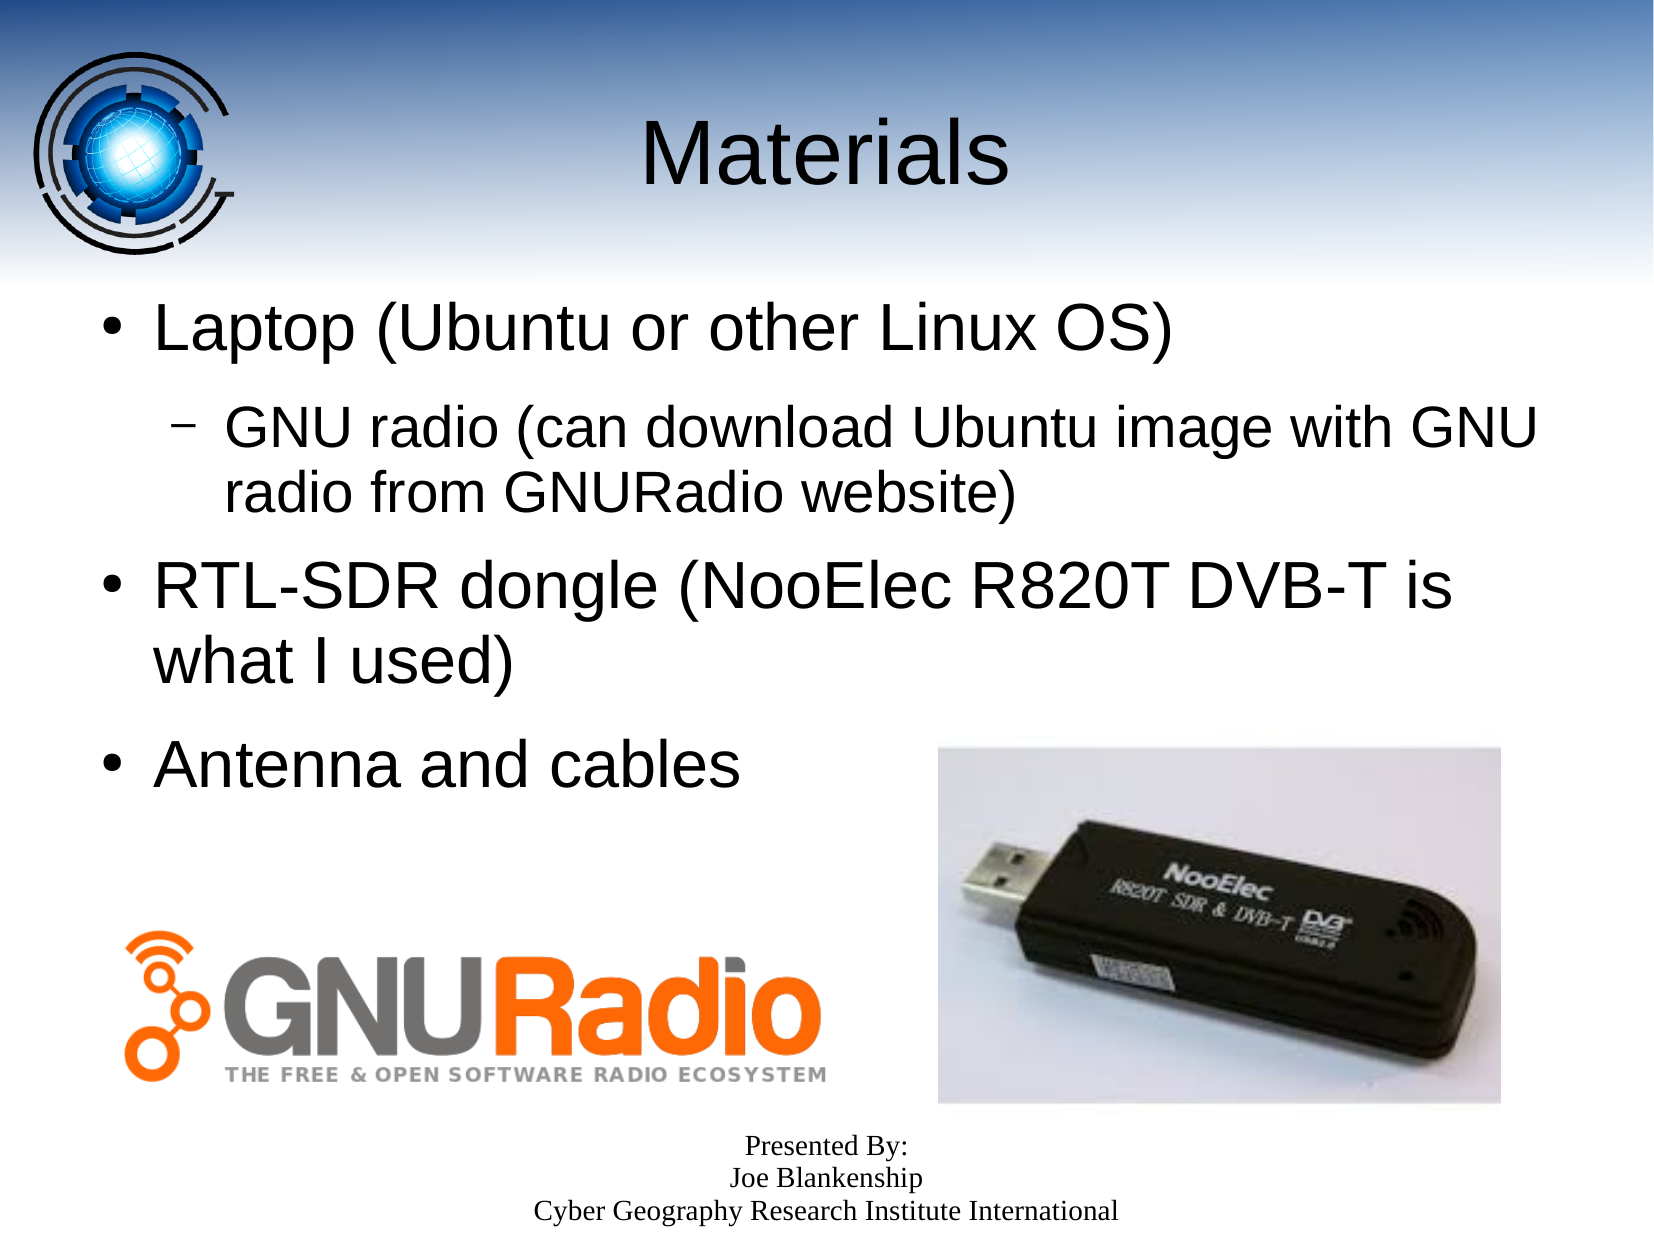

# Materials
Laptop (Ubuntu or other Linux OS)
GNU radio (can download Ubuntu image with GNU radio from GNURadio website)
RTL-SDR dongle (NooElec R820T DVB-T is what I used)
Antenna and cables